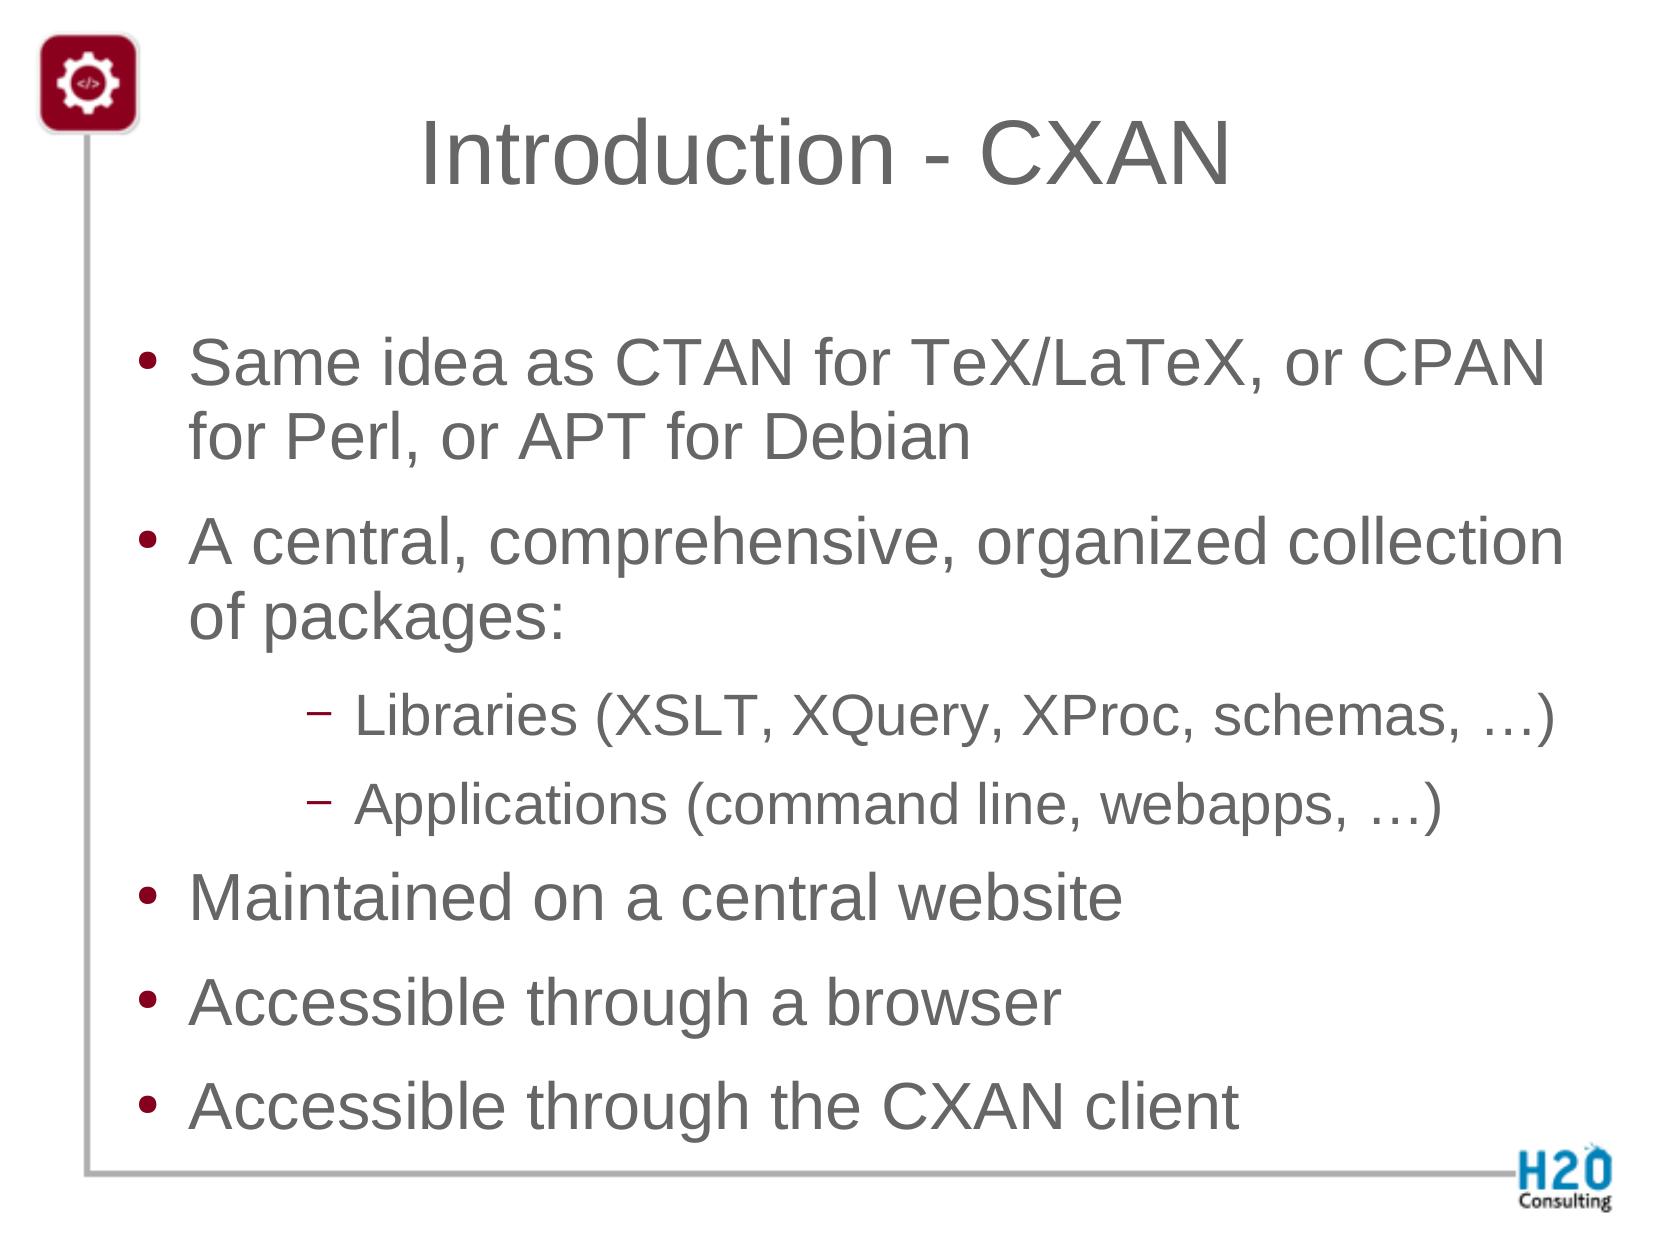

# Introduction - CXAN
Same idea as CTAN for TeX/LaTeX, or CPAN for Perl, or APT for Debian
A central, comprehensive, organized collection of packages:
Libraries (XSLT, XQuery, XProc, schemas, …)
Applications (command line, webapps, …)
Maintained on a central website
Accessible through a browser
Accessible through the CXAN client